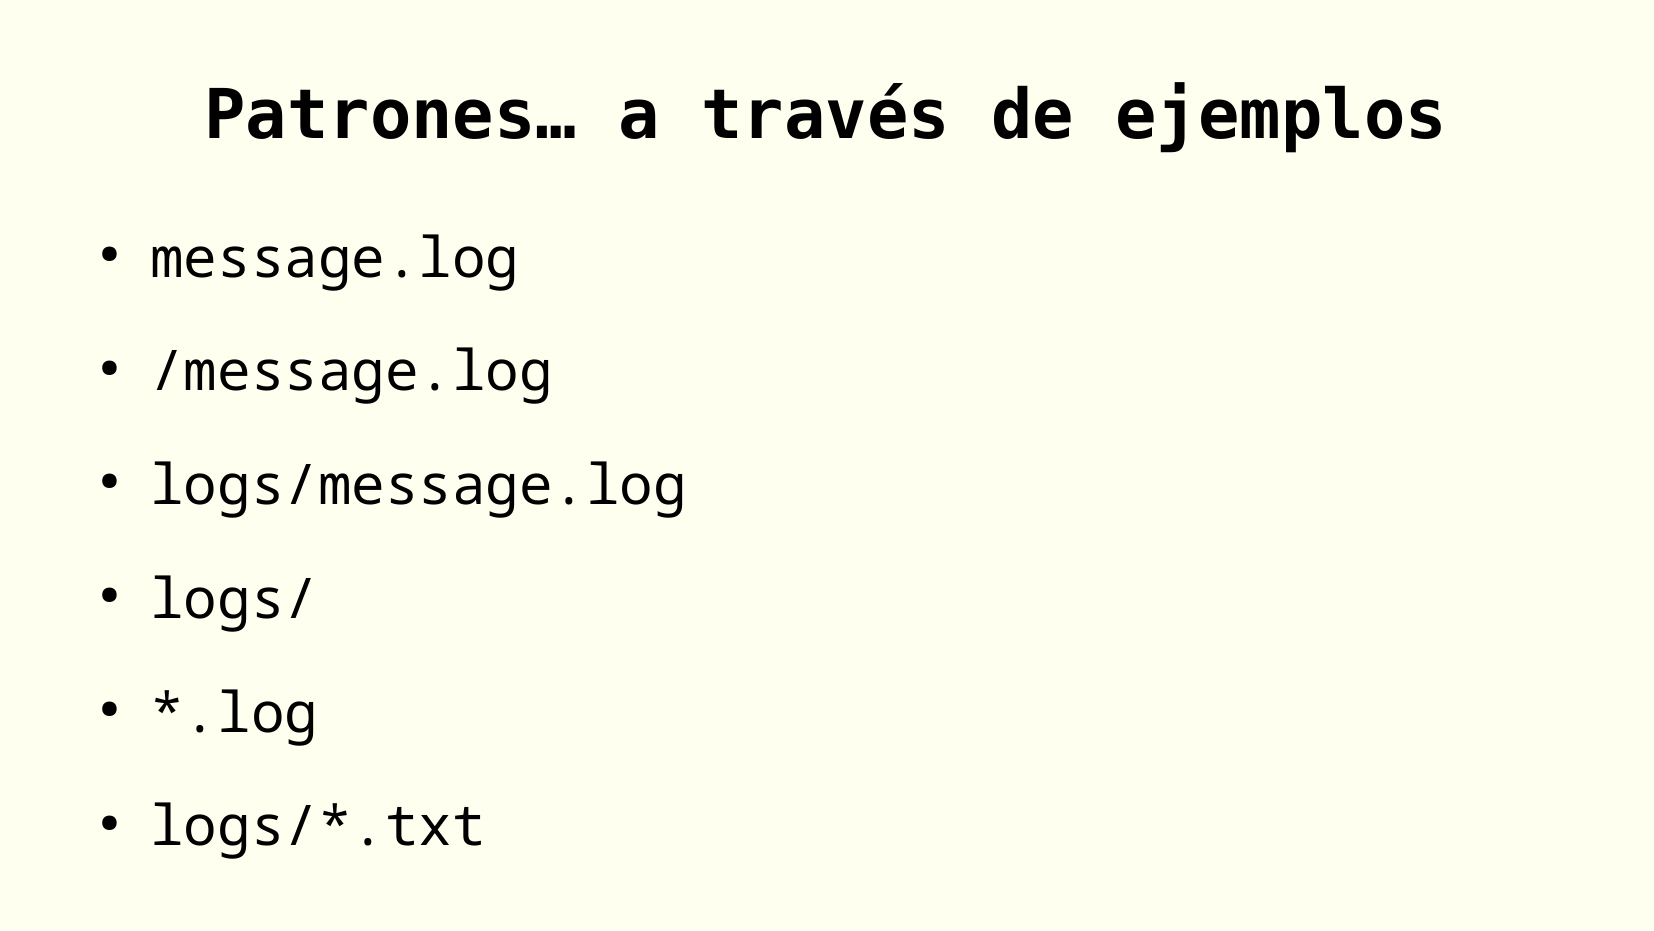

# Patrones… a través de ejemplos
message.log
/message.log
logs/message.log
logs/
*.log
logs/*.txt